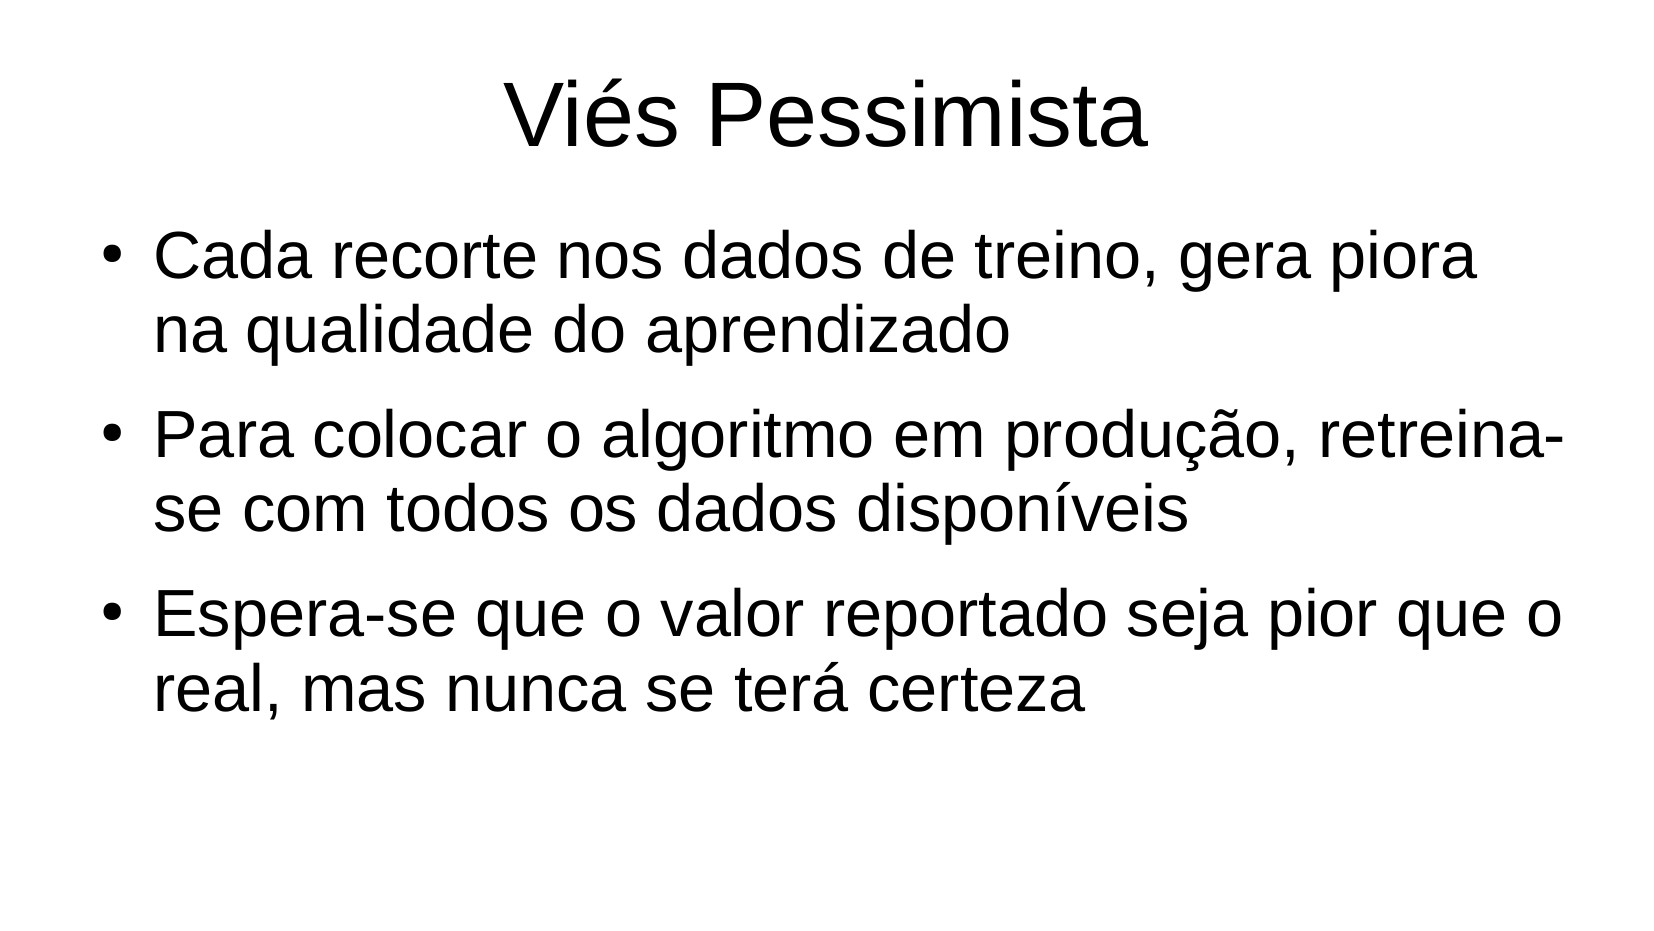

# Viés Pessimista
Cada recorte nos dados de treino, gera piora na qualidade do aprendizado
Para colocar o algoritmo em produção, retreina-se com todos os dados disponíveis
Espera-se que o valor reportado seja pior que o real, mas nunca se terá certeza